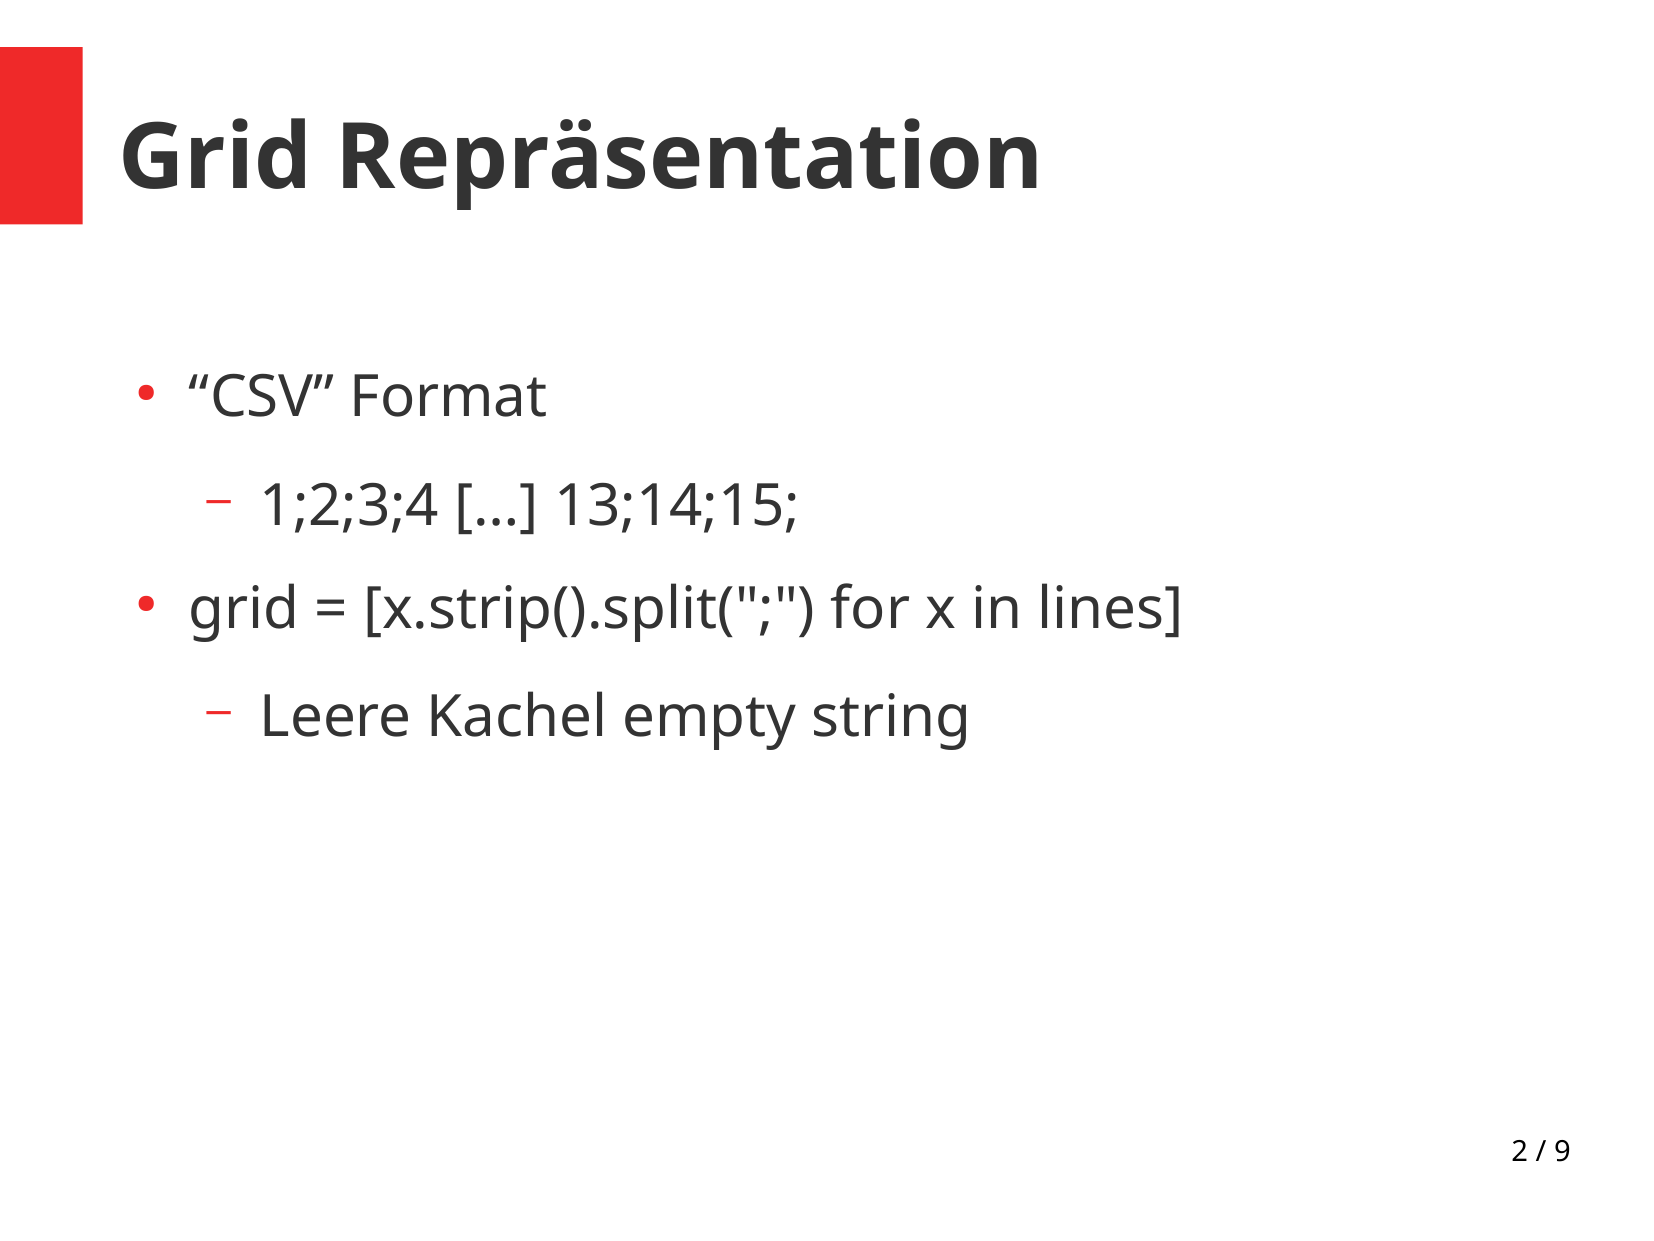

# Grid Repräsentation
“CSV” Format
1;2;3;4 […] 13;14;15;
grid = [x.strip().split(";") for x in lines]
Leere Kachel empty string
2